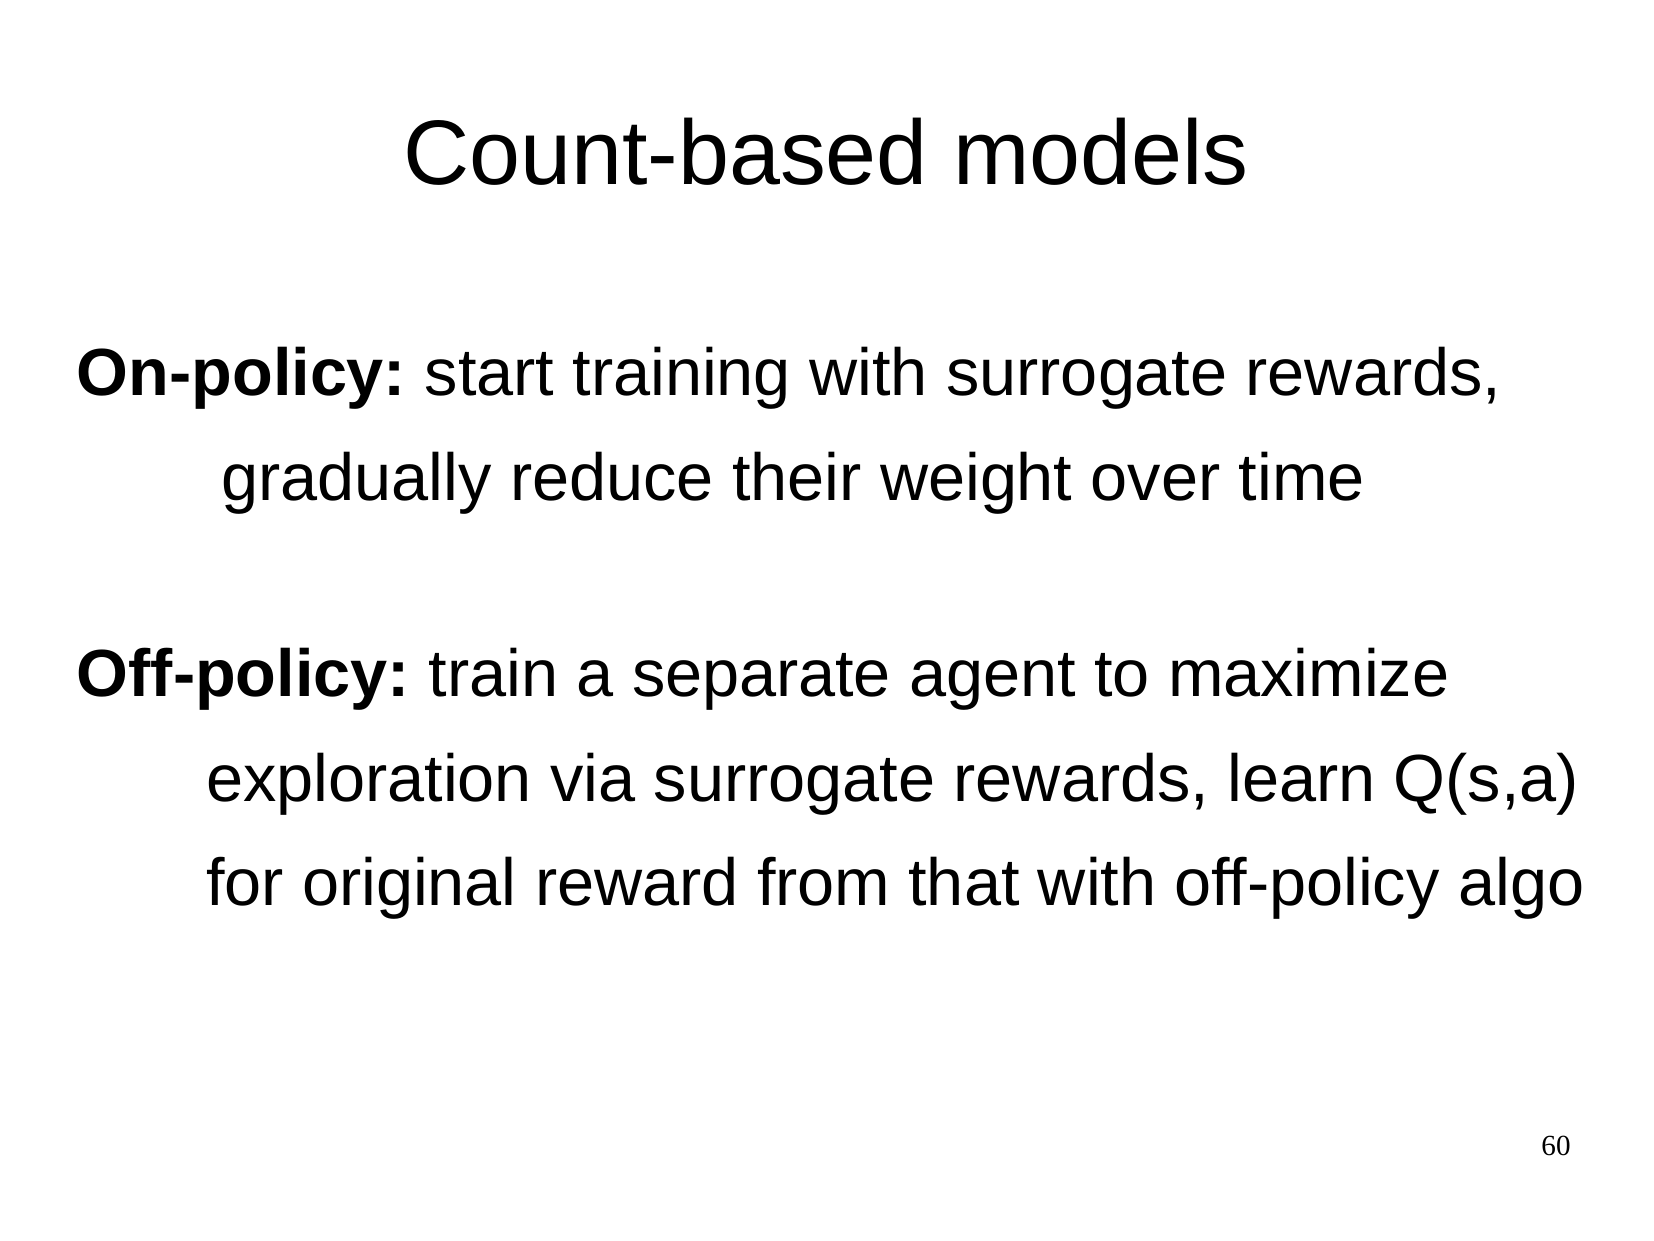

# Count-based models
On-policy: start training with surrogate rewards,
 gradually reduce their weight over time
Off-policy: train a separate agent to maximize
 exploration via surrogate rewards, learn Q(s,a)
 for original reward from that with off-policy algo
60